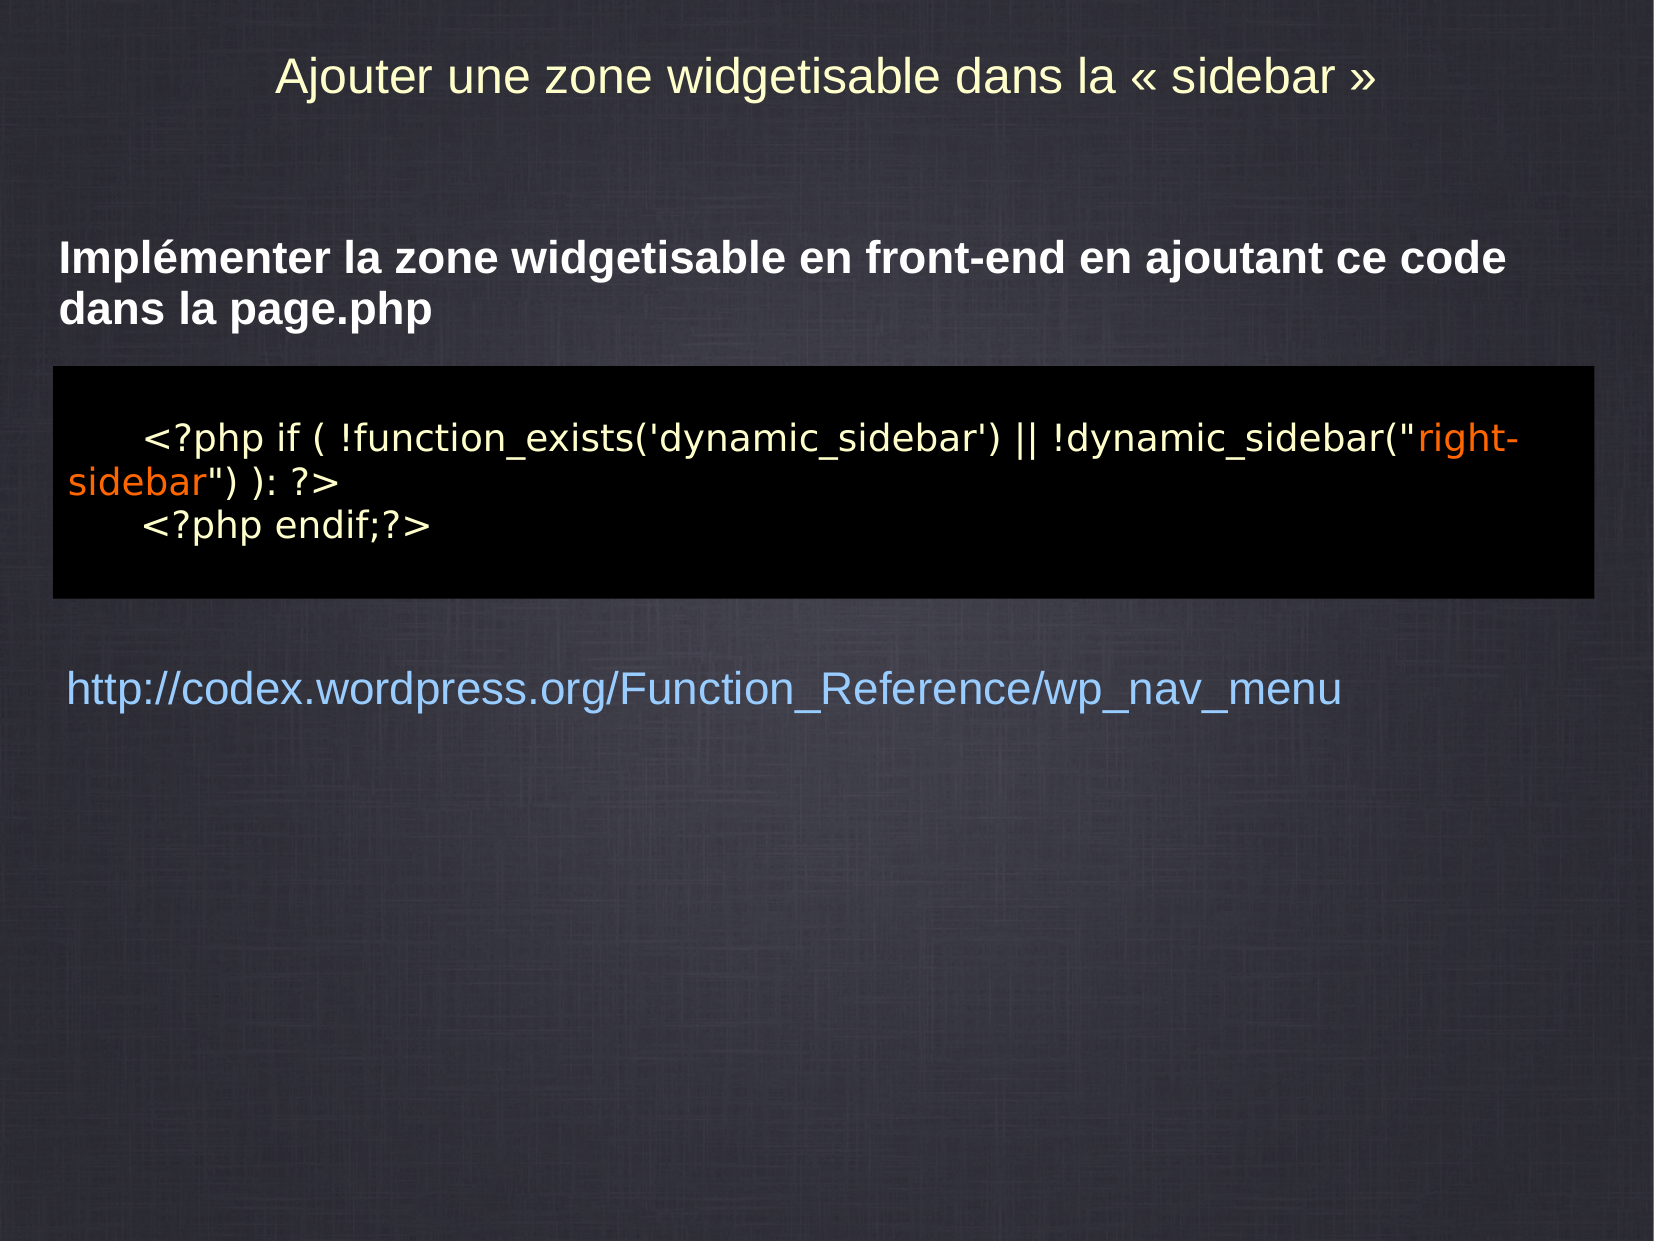

Ajouter une zone widgetisable dans la « sidebar »
Implémenter la zone widgetisable en front-end en ajoutant ce code dans la page.php
	<?php if ( !function_exists('dynamic_sidebar') || !dynamic_sidebar("right-sidebar") ): ?>
 <?php endif;?>
http://codex.wordpress.org/Function_Reference/wp_nav_menu